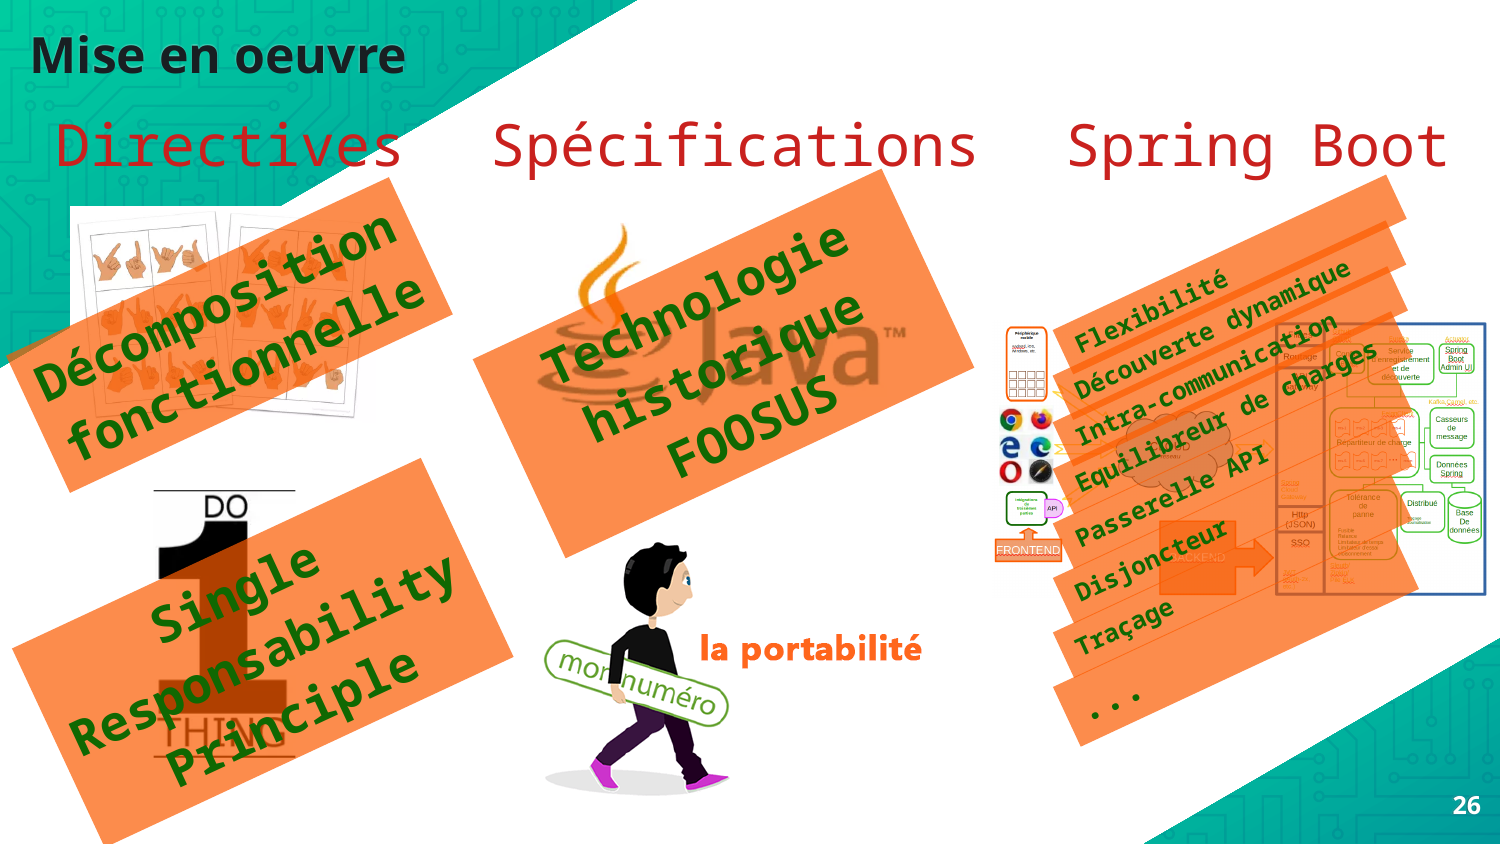

# Mise en oeuvre
Directives
Spécifications
Spring Boot
Flexibilité
Technologie historique
FOOSUS
Décomposition fonctionnelle
Découverte dynamique
Intra-communication
Equilibreur de charges
Passerelle API
Disjoncteur
Single Responsability Principle
Traçage
...